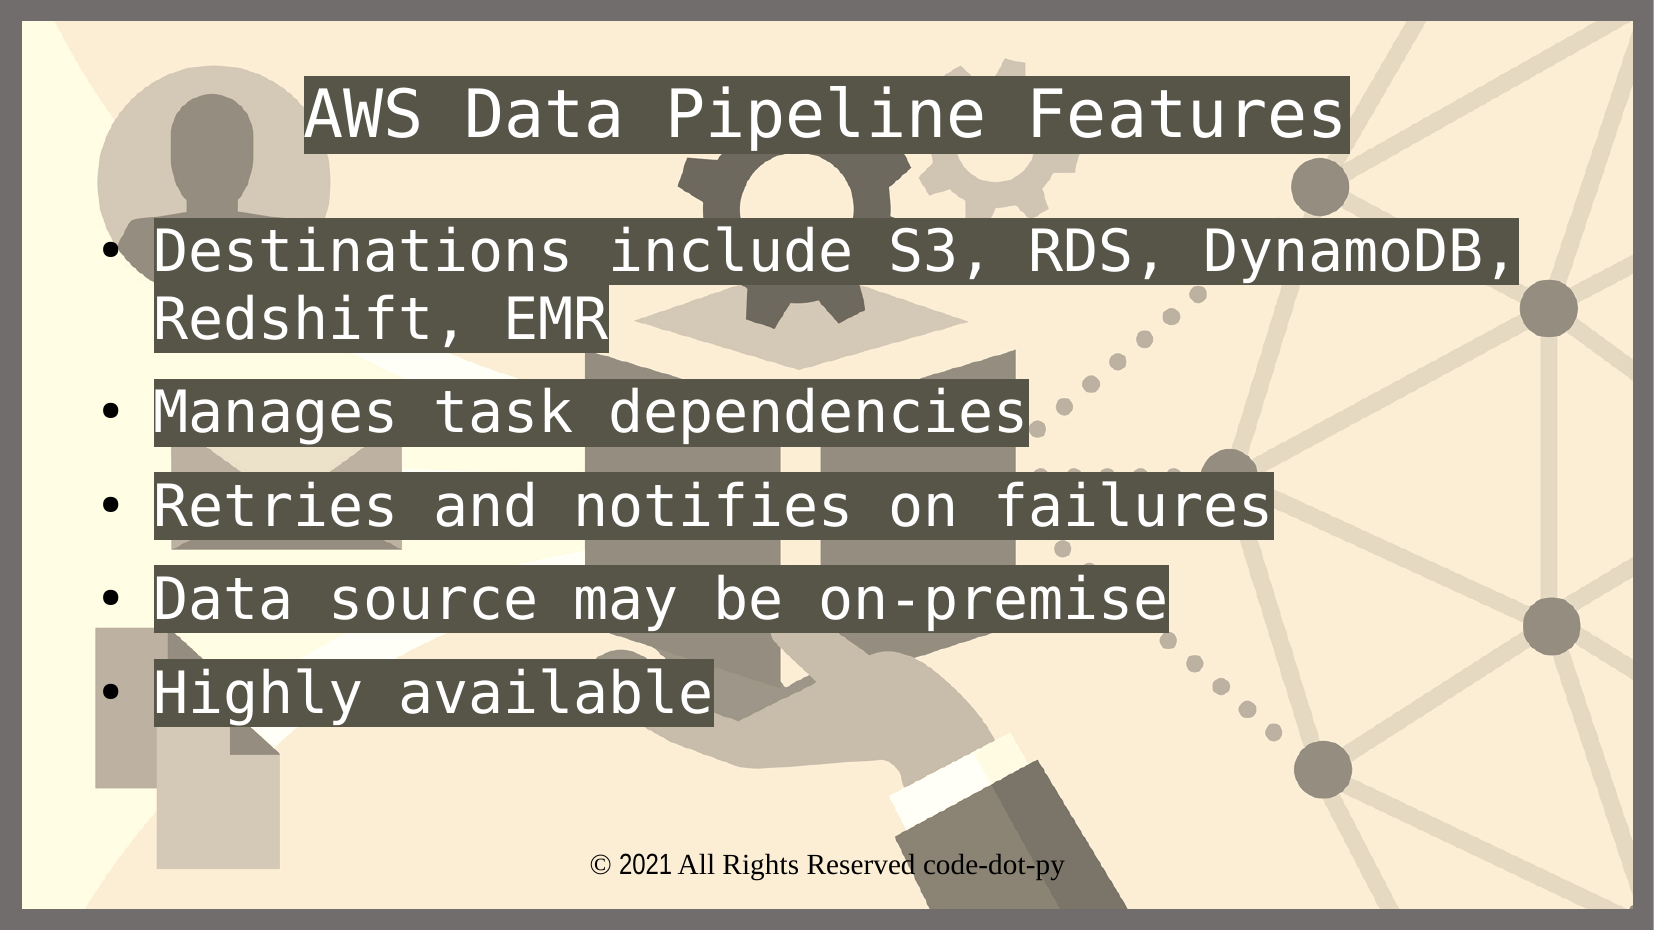

# AWS Data Pipeline Features
Destinations include S3, RDS, DynamoDB, Redshift, EMR
Manages task dependencies
Retries and notifies on failures
Data source may be on-premise
Highly available